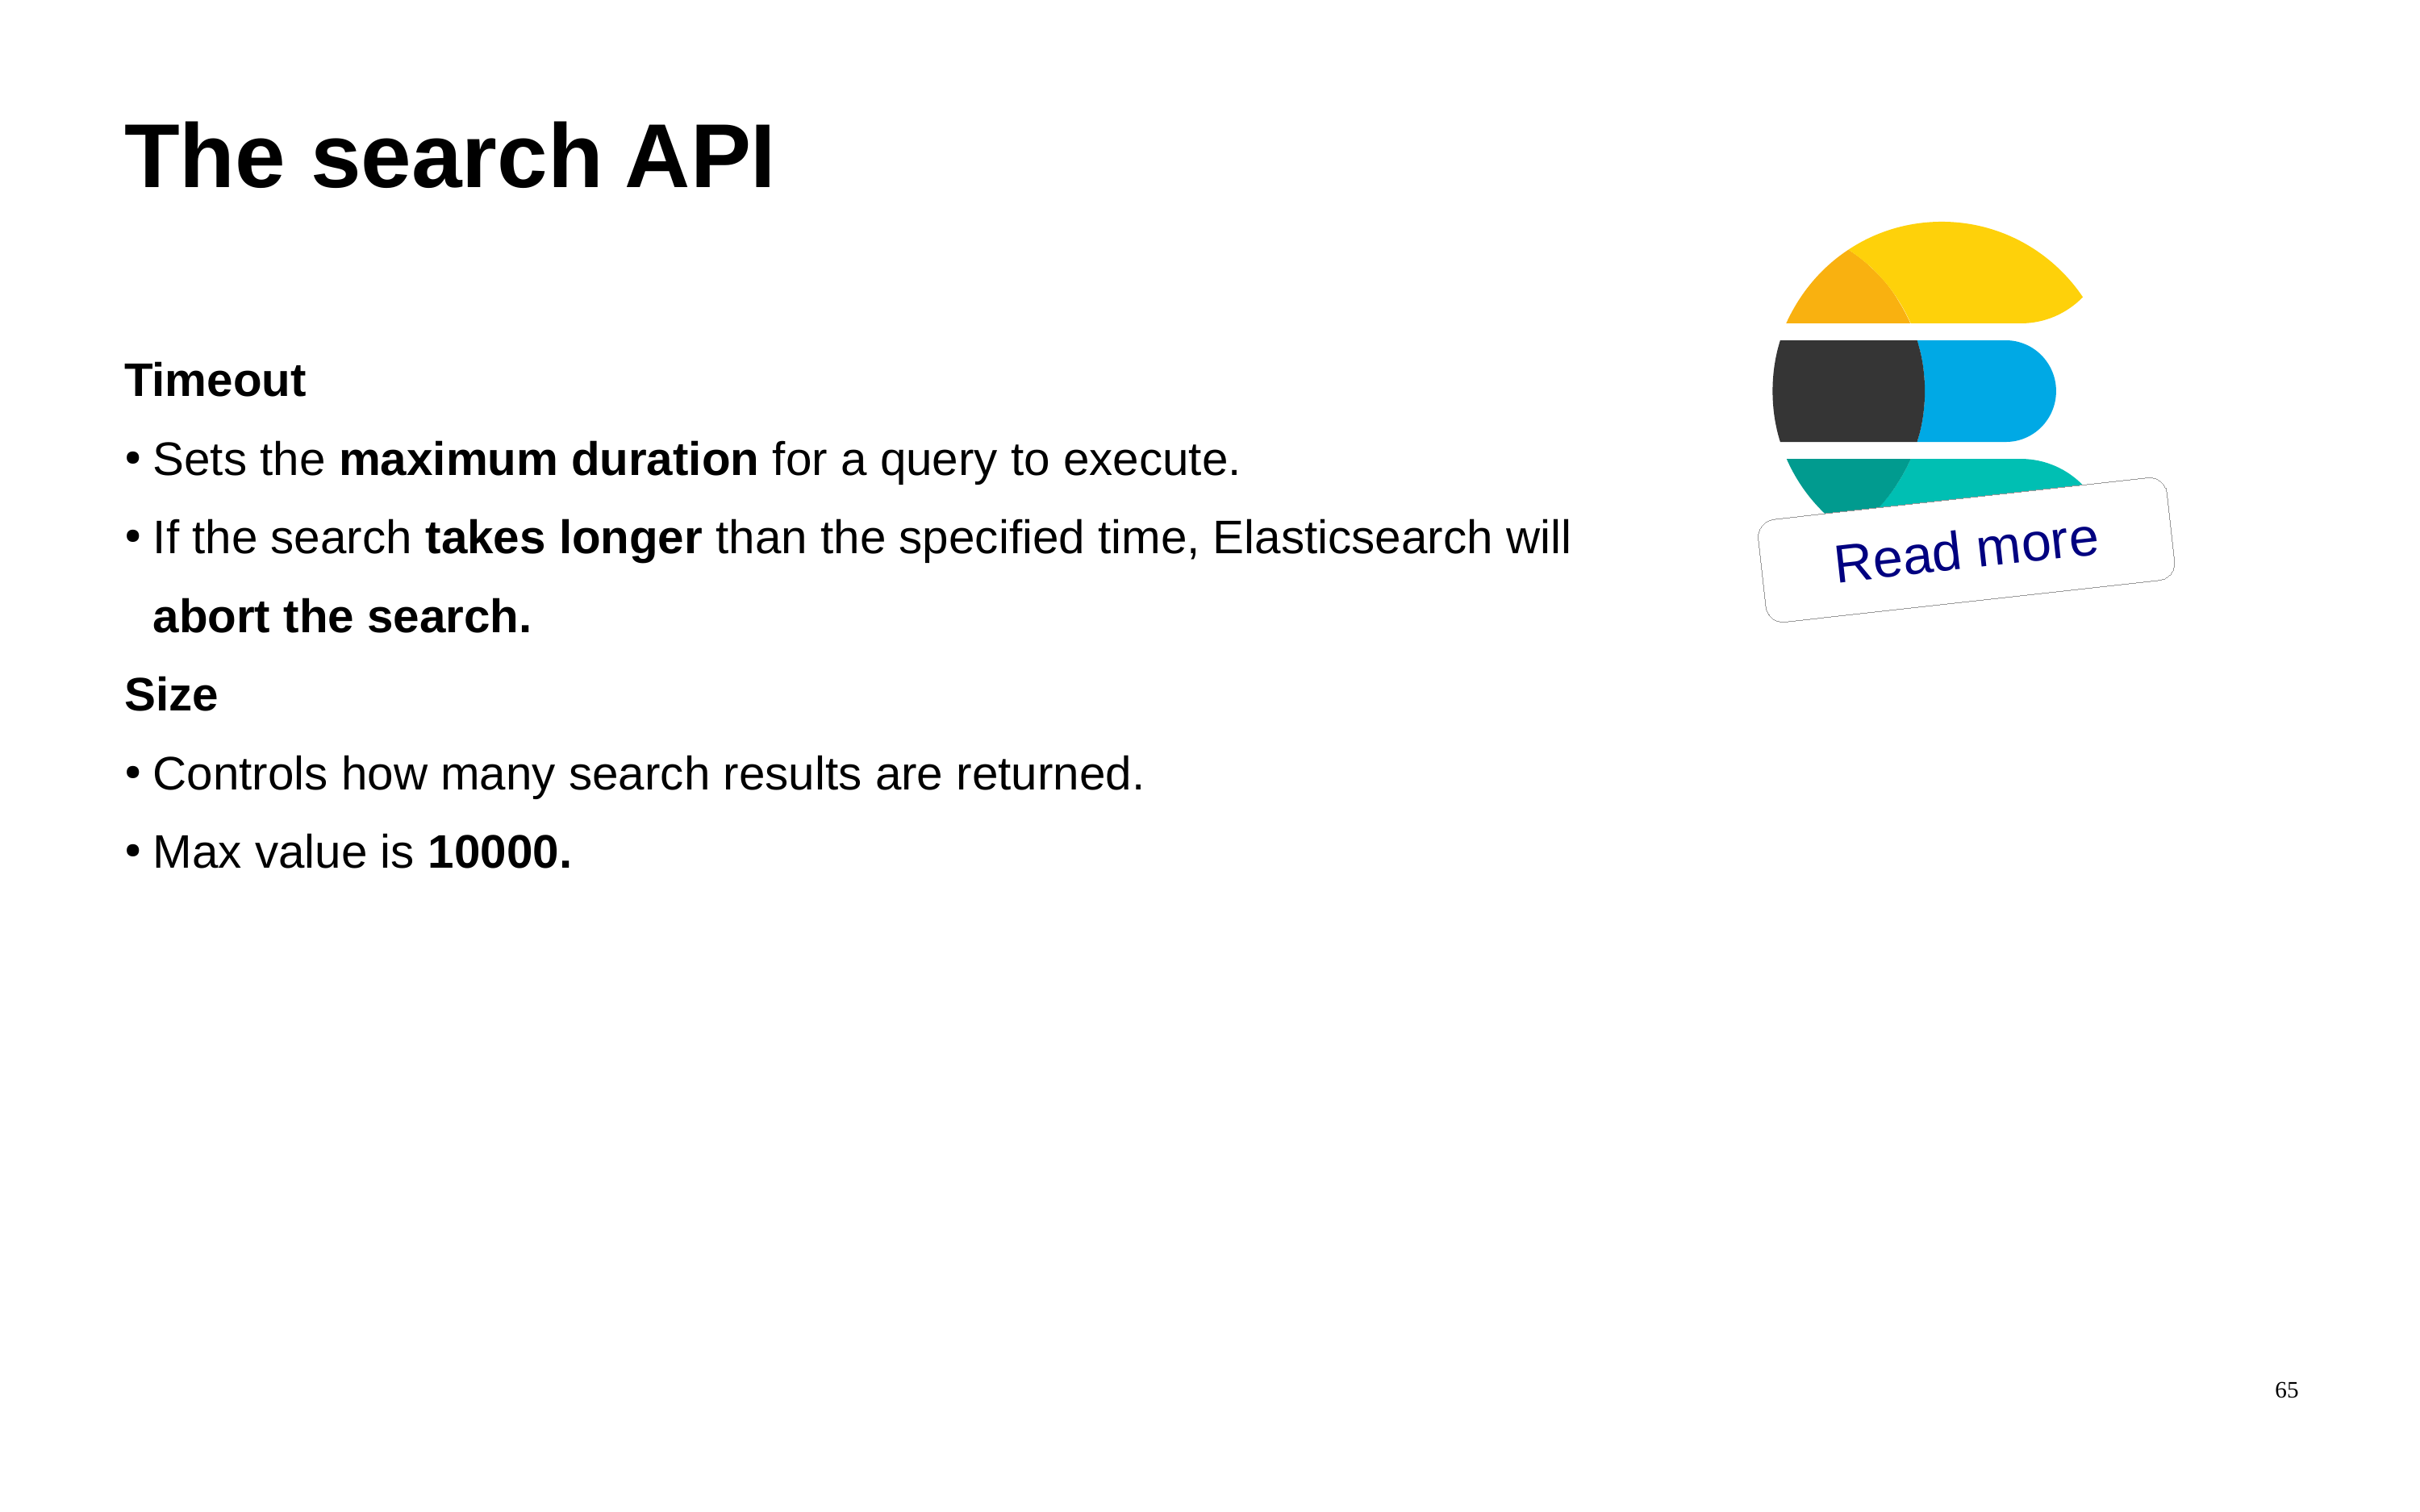

The search API
Timeout
Sets the maximum duration for a query to execute.
If the search takes longer than the specified time, Elasticsearch will abort the search.
Size
Controls how many search results are returned.
Max value is 10000.
Read more
65